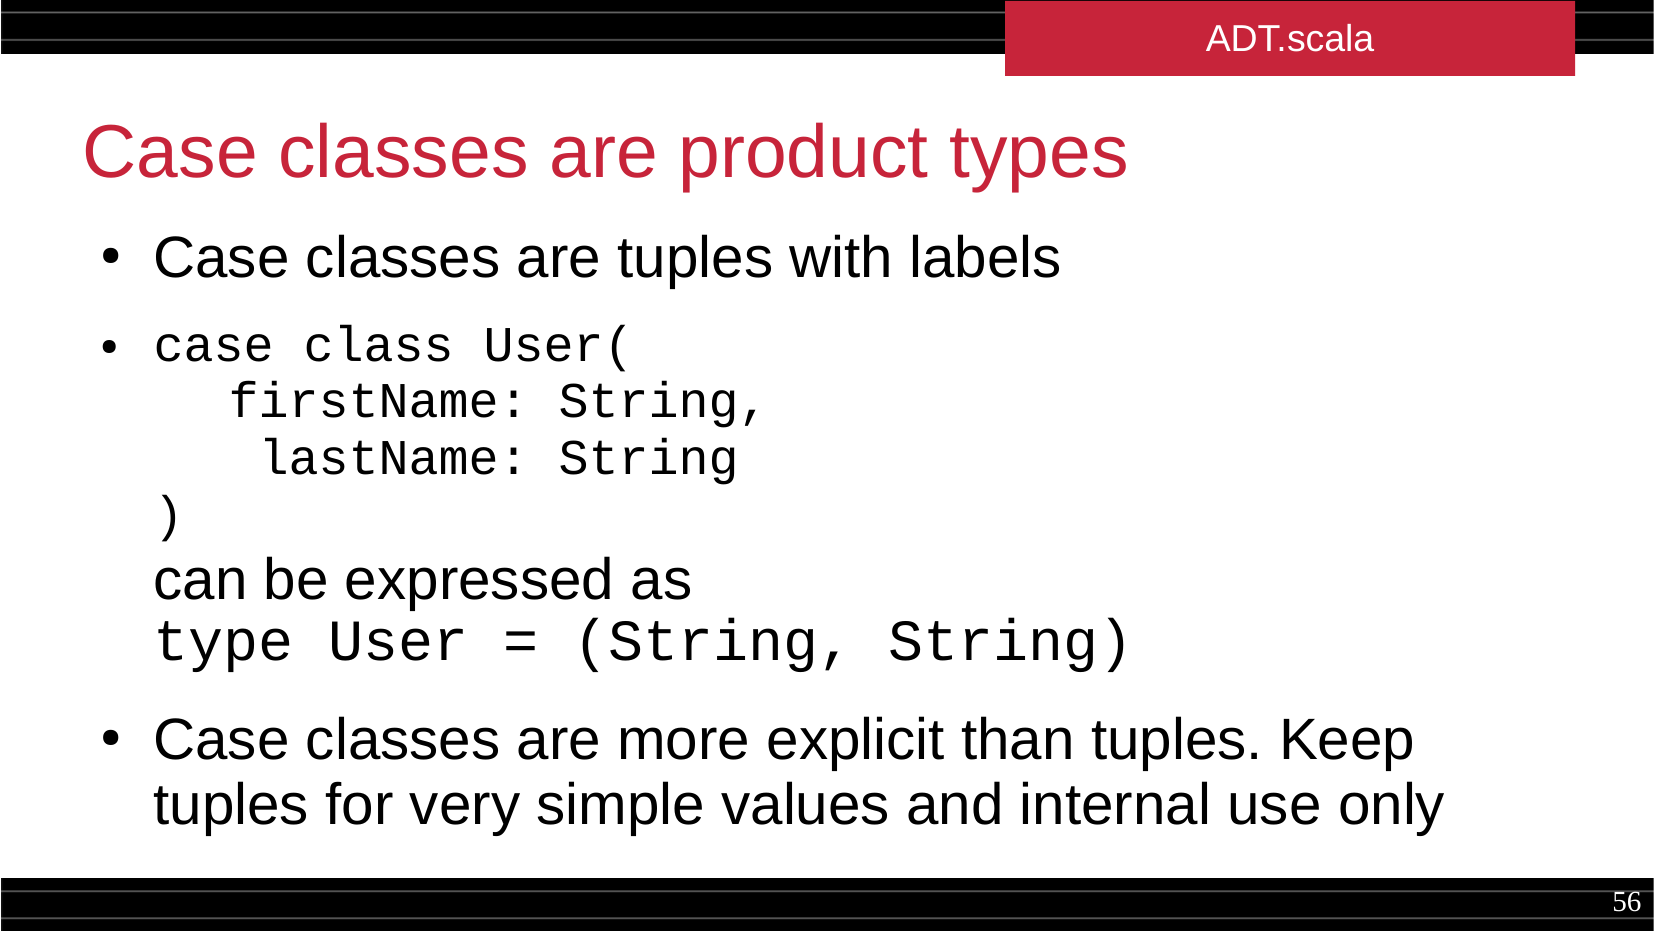

ADT.scala
# Case classes are product types
Case classes are tuples with labels
case class User(
	firstName: String,
	 lastName: String
)
can be expressed as
type User = (String, String)
Case classes are more explicit than tuples. Keep tuples for very simple values and internal use only